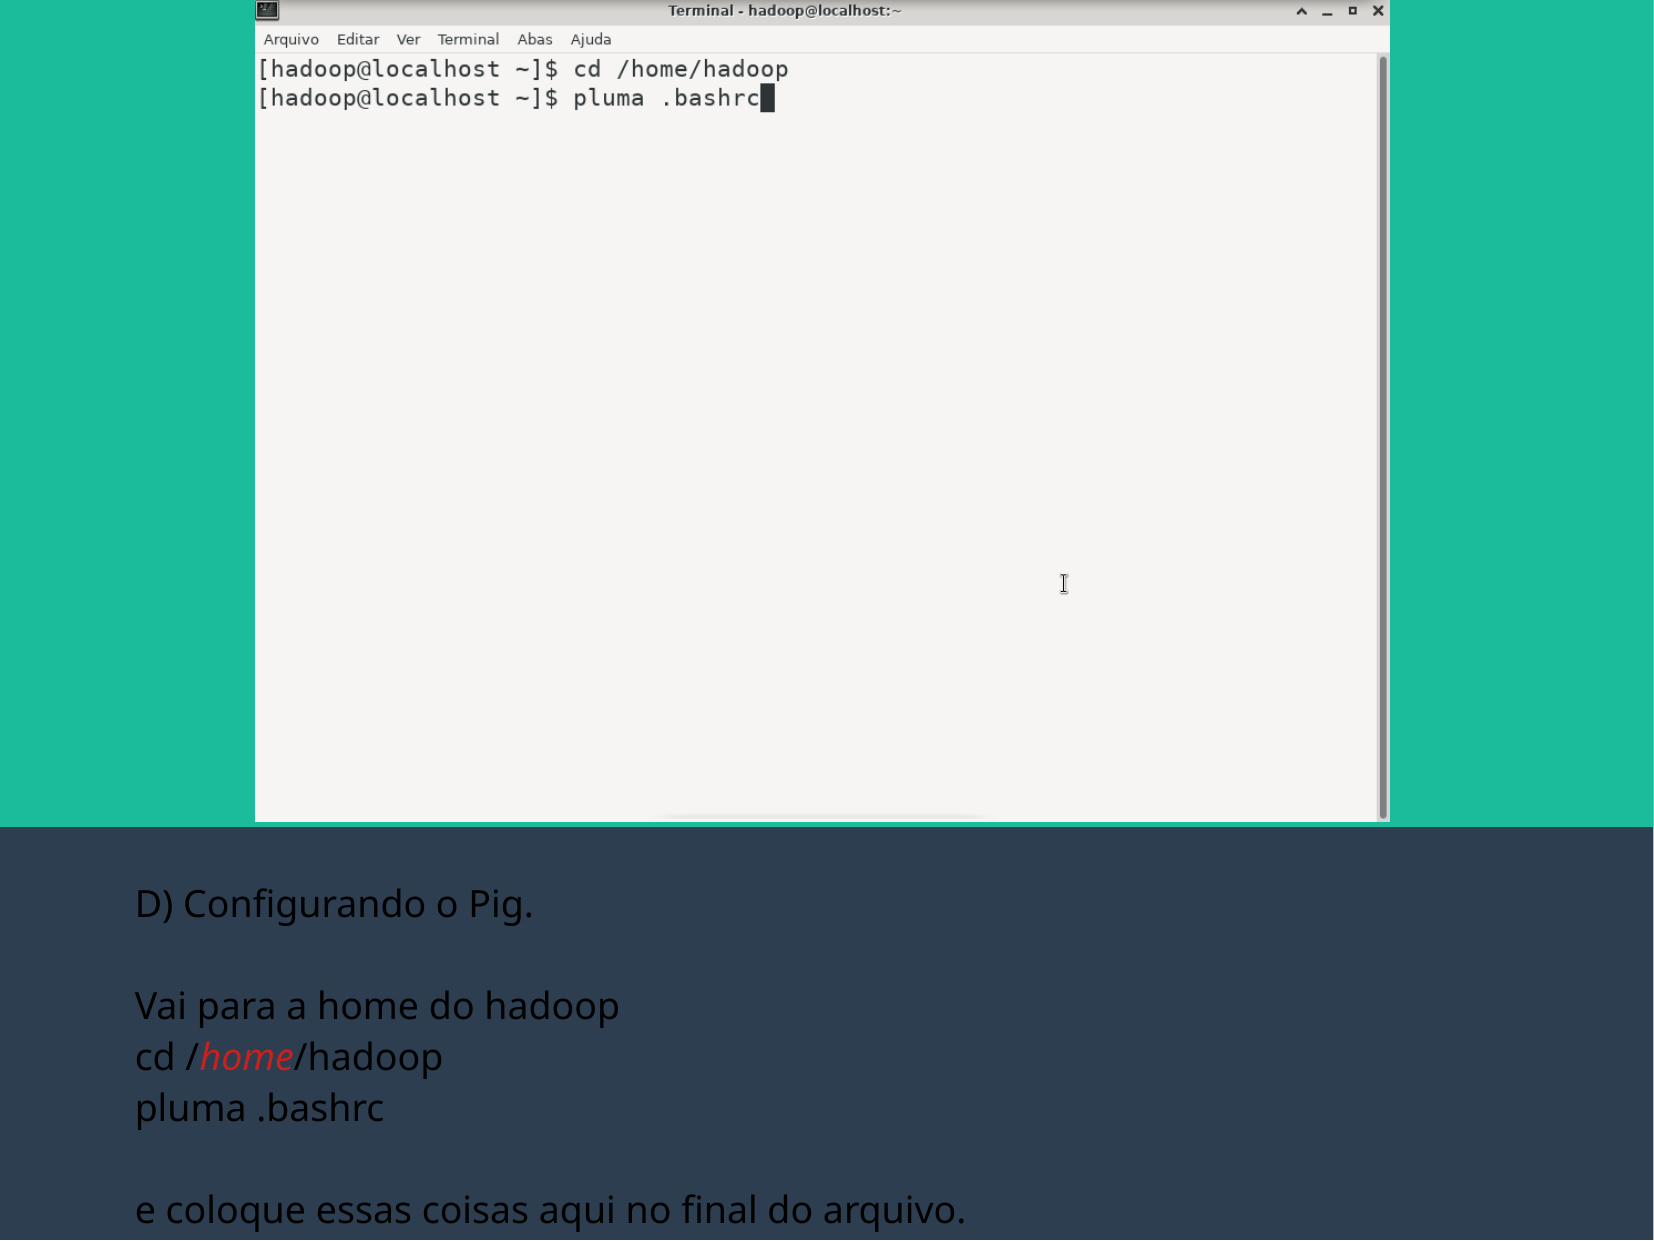

D) Configurando o Pig.
Vai para a home do hadoop
cd /home/hadoop
pluma .bashrc
e coloque essas coisas aqui no final do arquivo.